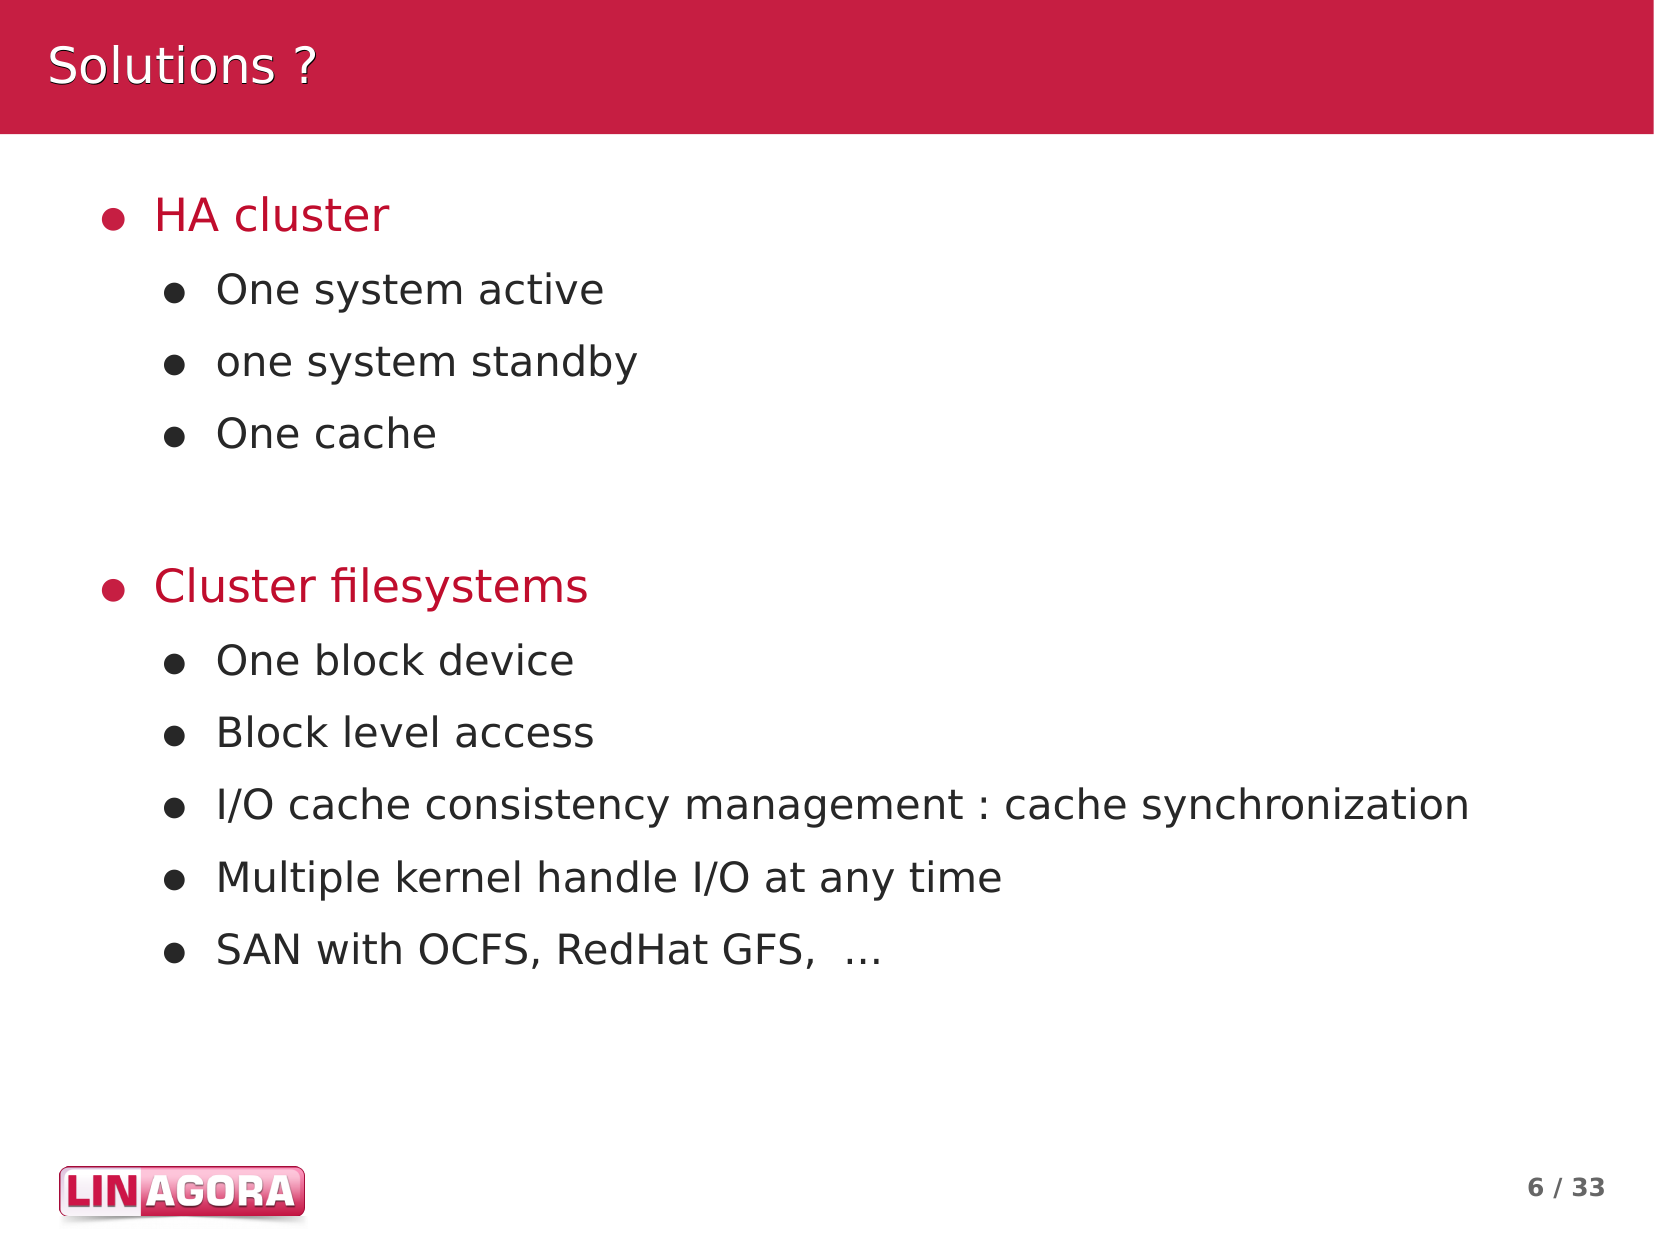

# Solutions ?
HA cluster
One system active
one system standby
One cache
Cluster filesystems
One block device
Block level access
I/O cache consistency management : cache synchronization
Multiple kernel handle I/O at any time
SAN with OCFS, RedHat GFS, ...